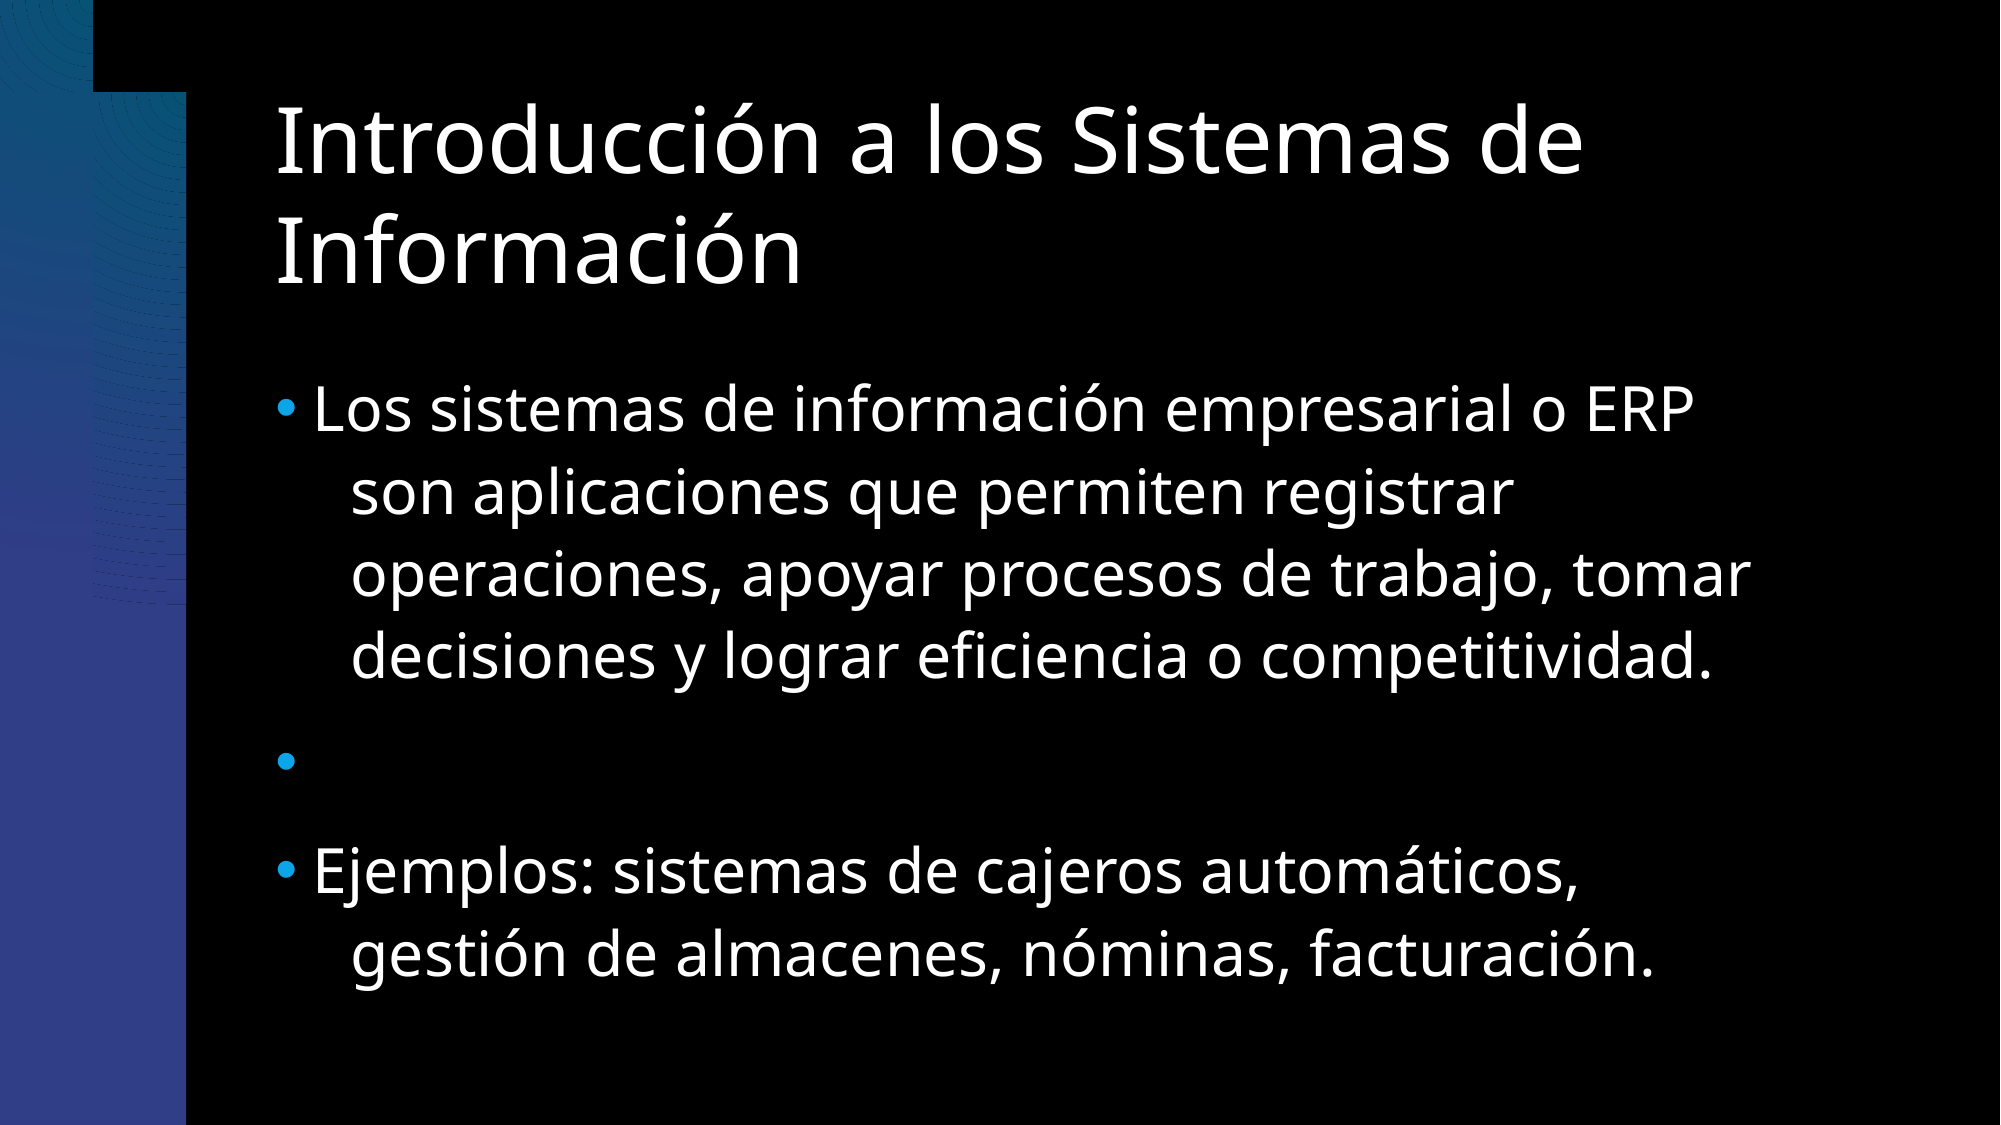

# Introducción a los Sistemas de Información
Los sistemas de información empresarial o ERP son aplicaciones que permiten registrar operaciones, apoyar procesos de trabajo, tomar decisiones y lograr eficiencia o competitividad.
Ejemplos: sistemas de cajeros automáticos, gestión de almacenes, nóminas, facturación.